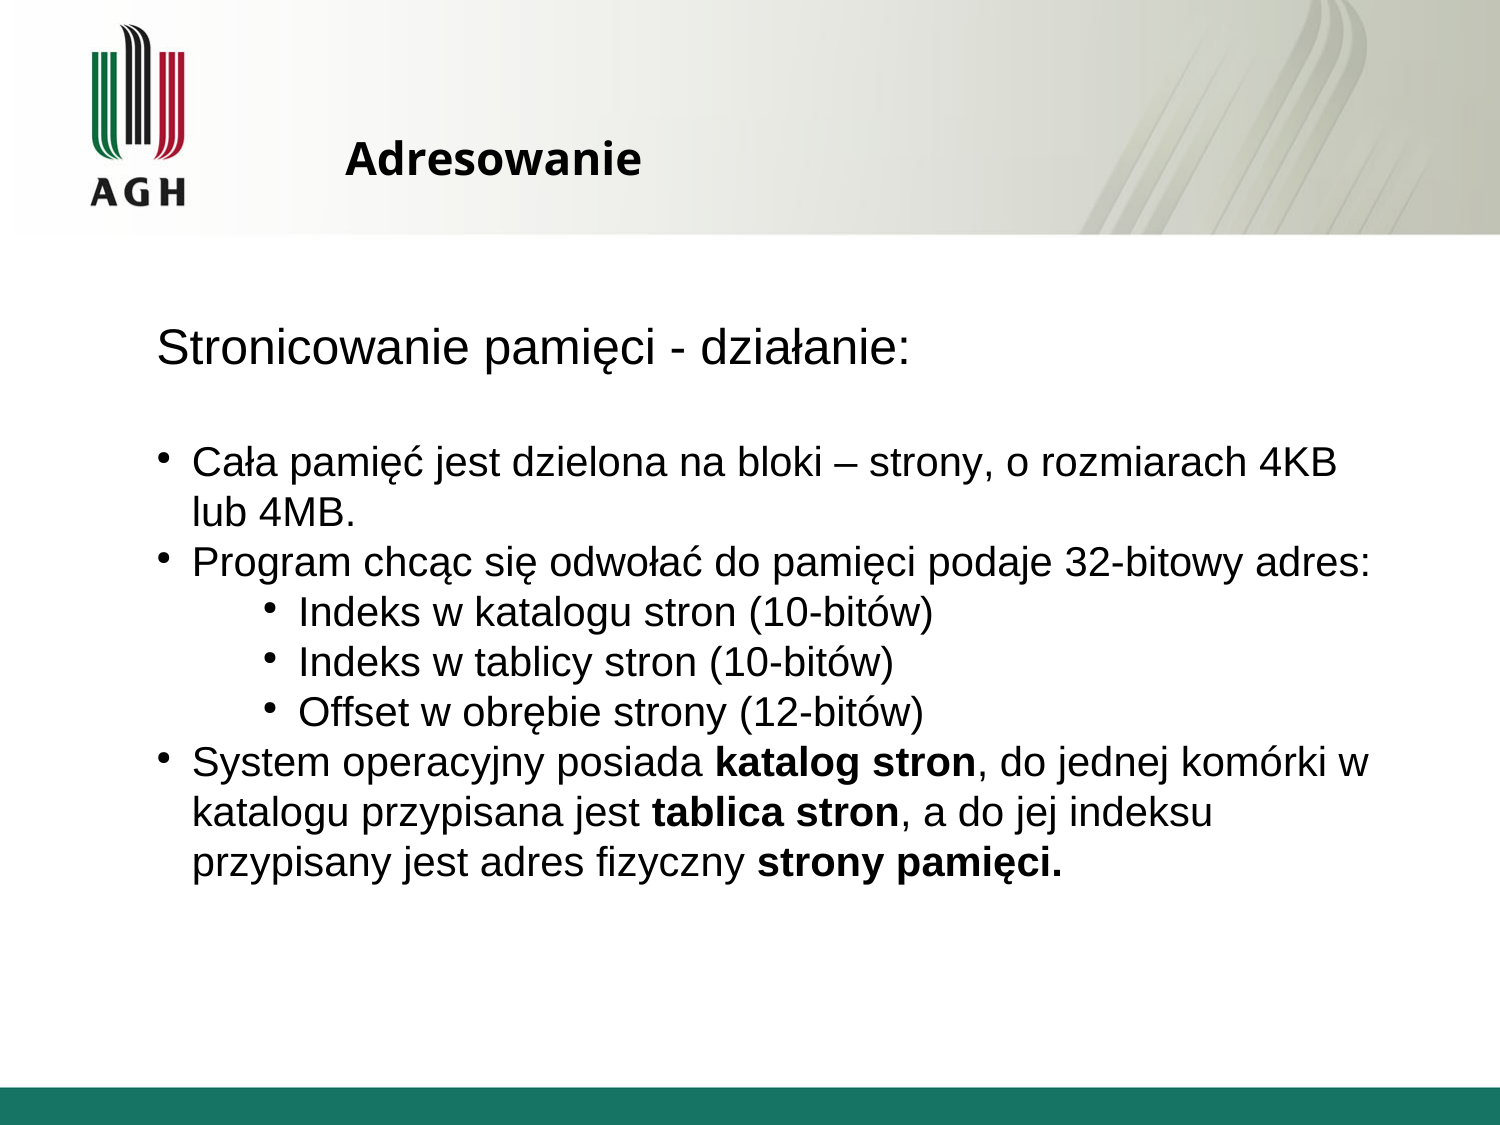

# Adresowanie
Stronicowanie pamięci - działanie:
Cała pamięć jest dzielona na bloki – strony, o rozmiarach 4KB lub 4MB.
Program chcąc się odwołać do pamięci podaje 32-bitowy adres:
Indeks w katalogu stron (10-bitów)
Indeks w tablicy stron (10-bitów)
Offset w obrębie strony (12-bitów)
System operacyjny posiada katalog stron, do jednej komórki w katalogu przypisana jest tablica stron, a do jej indeksu przypisany jest adres fizyczny strony pamięci.